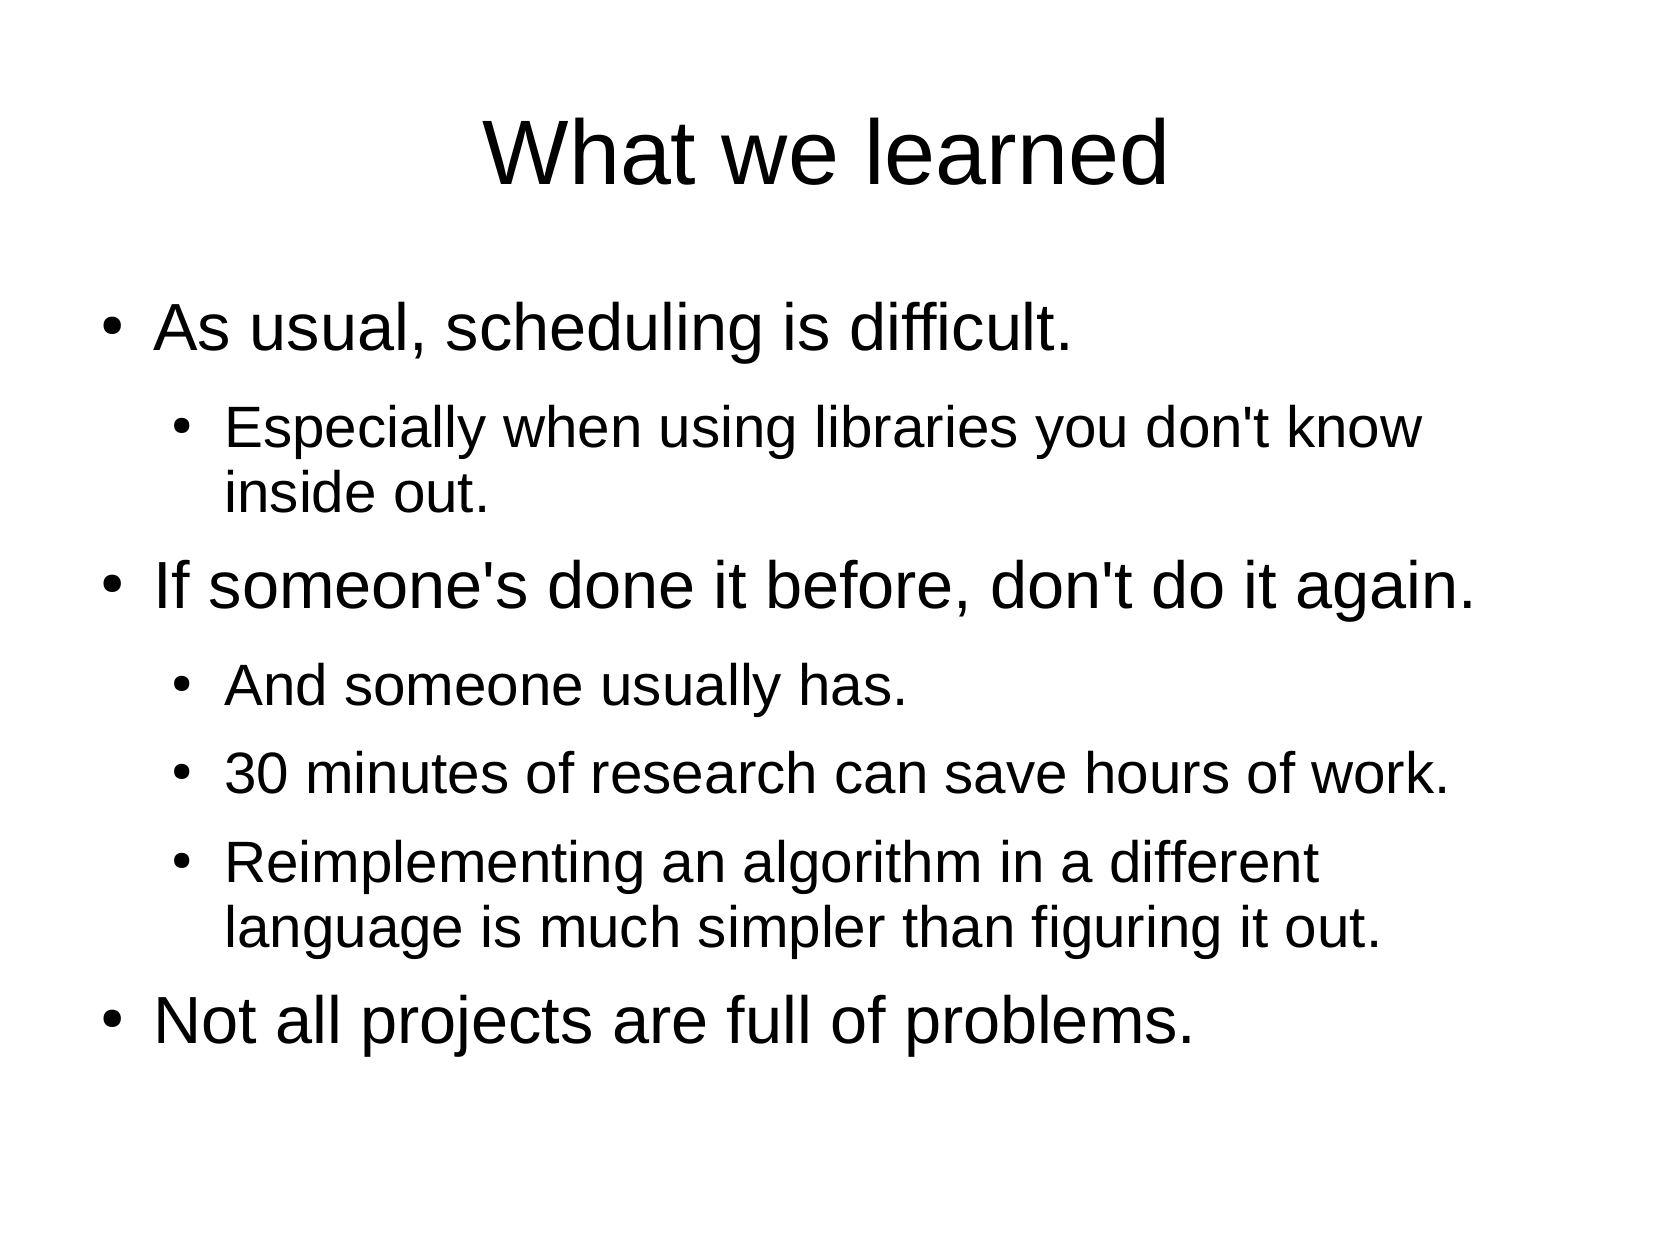

# What we learned
As usual, scheduling is difficult.
Especially when using libraries you don't know inside out.
If someone's done it before, don't do it again.
And someone usually has.
30 minutes of research can save hours of work.
Reimplementing an algorithm in a different language is much simpler than figuring it out.
Not all projects are full of problems.